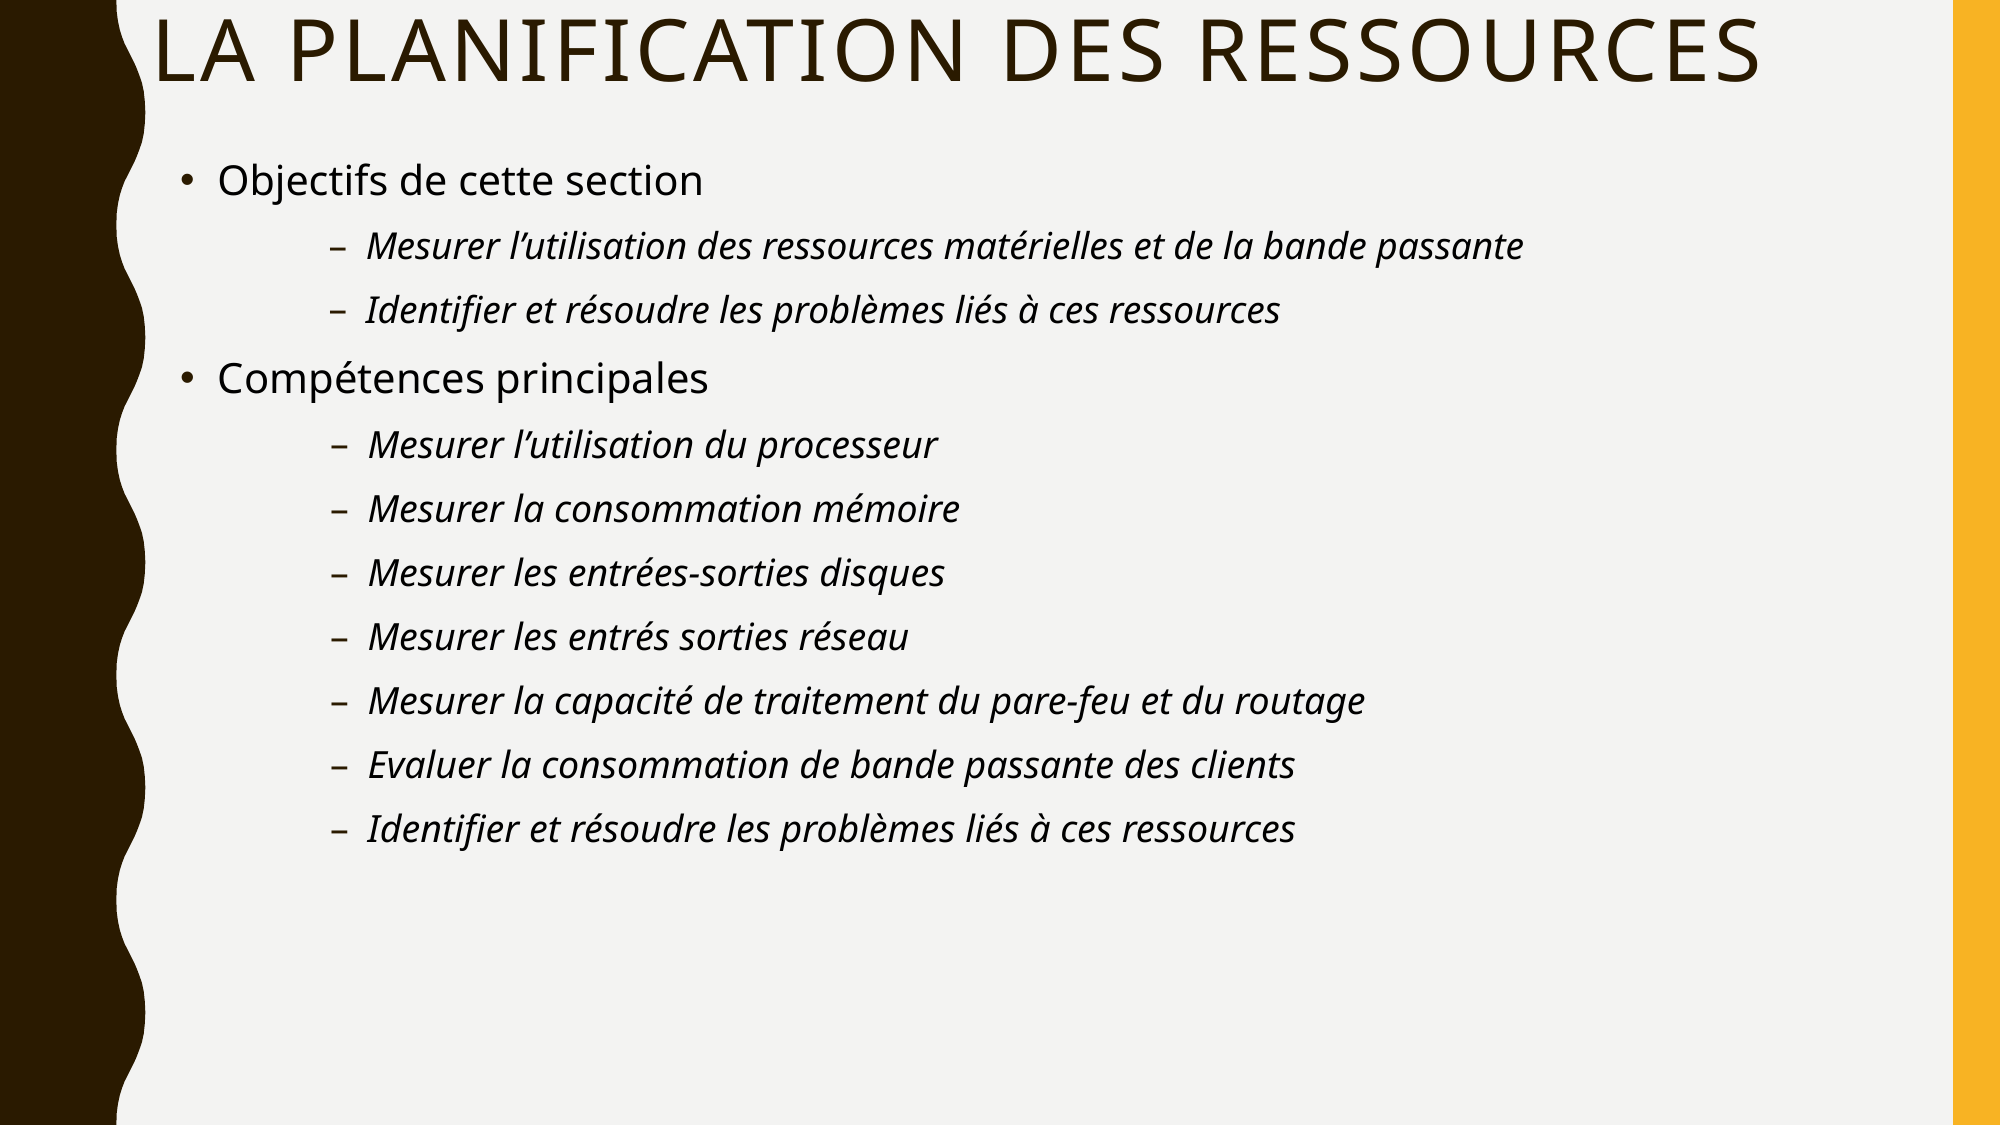

# La planification des ressources
Objectifs de cette section
Mesurer l’utilisation des ressources matérielles et de la bande passante
Identifier et résoudre les problèmes liés à ces ressources
Compétences principales
Mesurer l’utilisation du processeur
Mesurer la consommation mémoire
Mesurer les entrées-sorties disques
Mesurer les entrés sorties réseau
Mesurer la capacité de traitement du pare-feu et du routage
Evaluer la consommation de bande passante des clients
Identifier et résoudre les problèmes liés à ces ressources